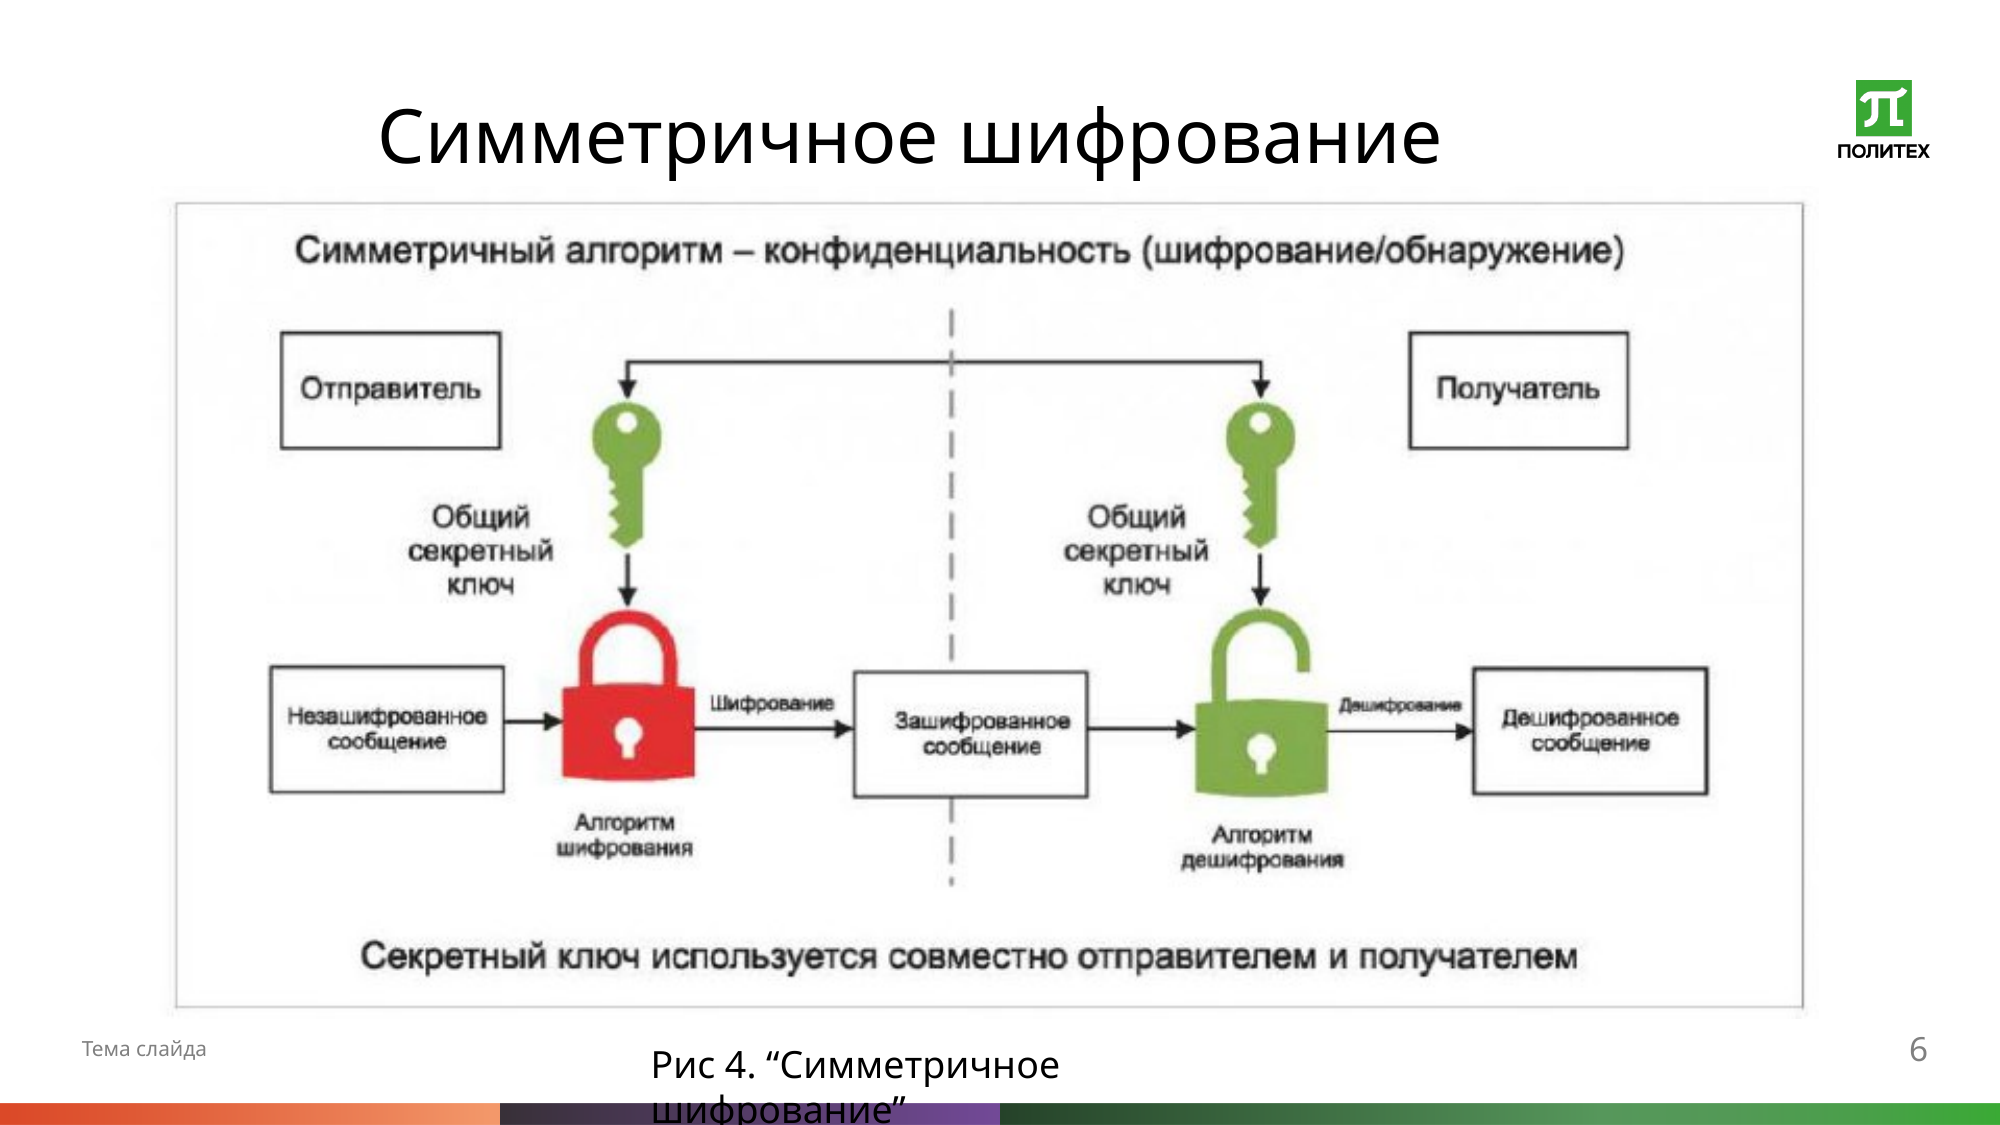

# Симметричное шифрование
6
Тема слайда
Рис 4. “Симметричное шифрование”